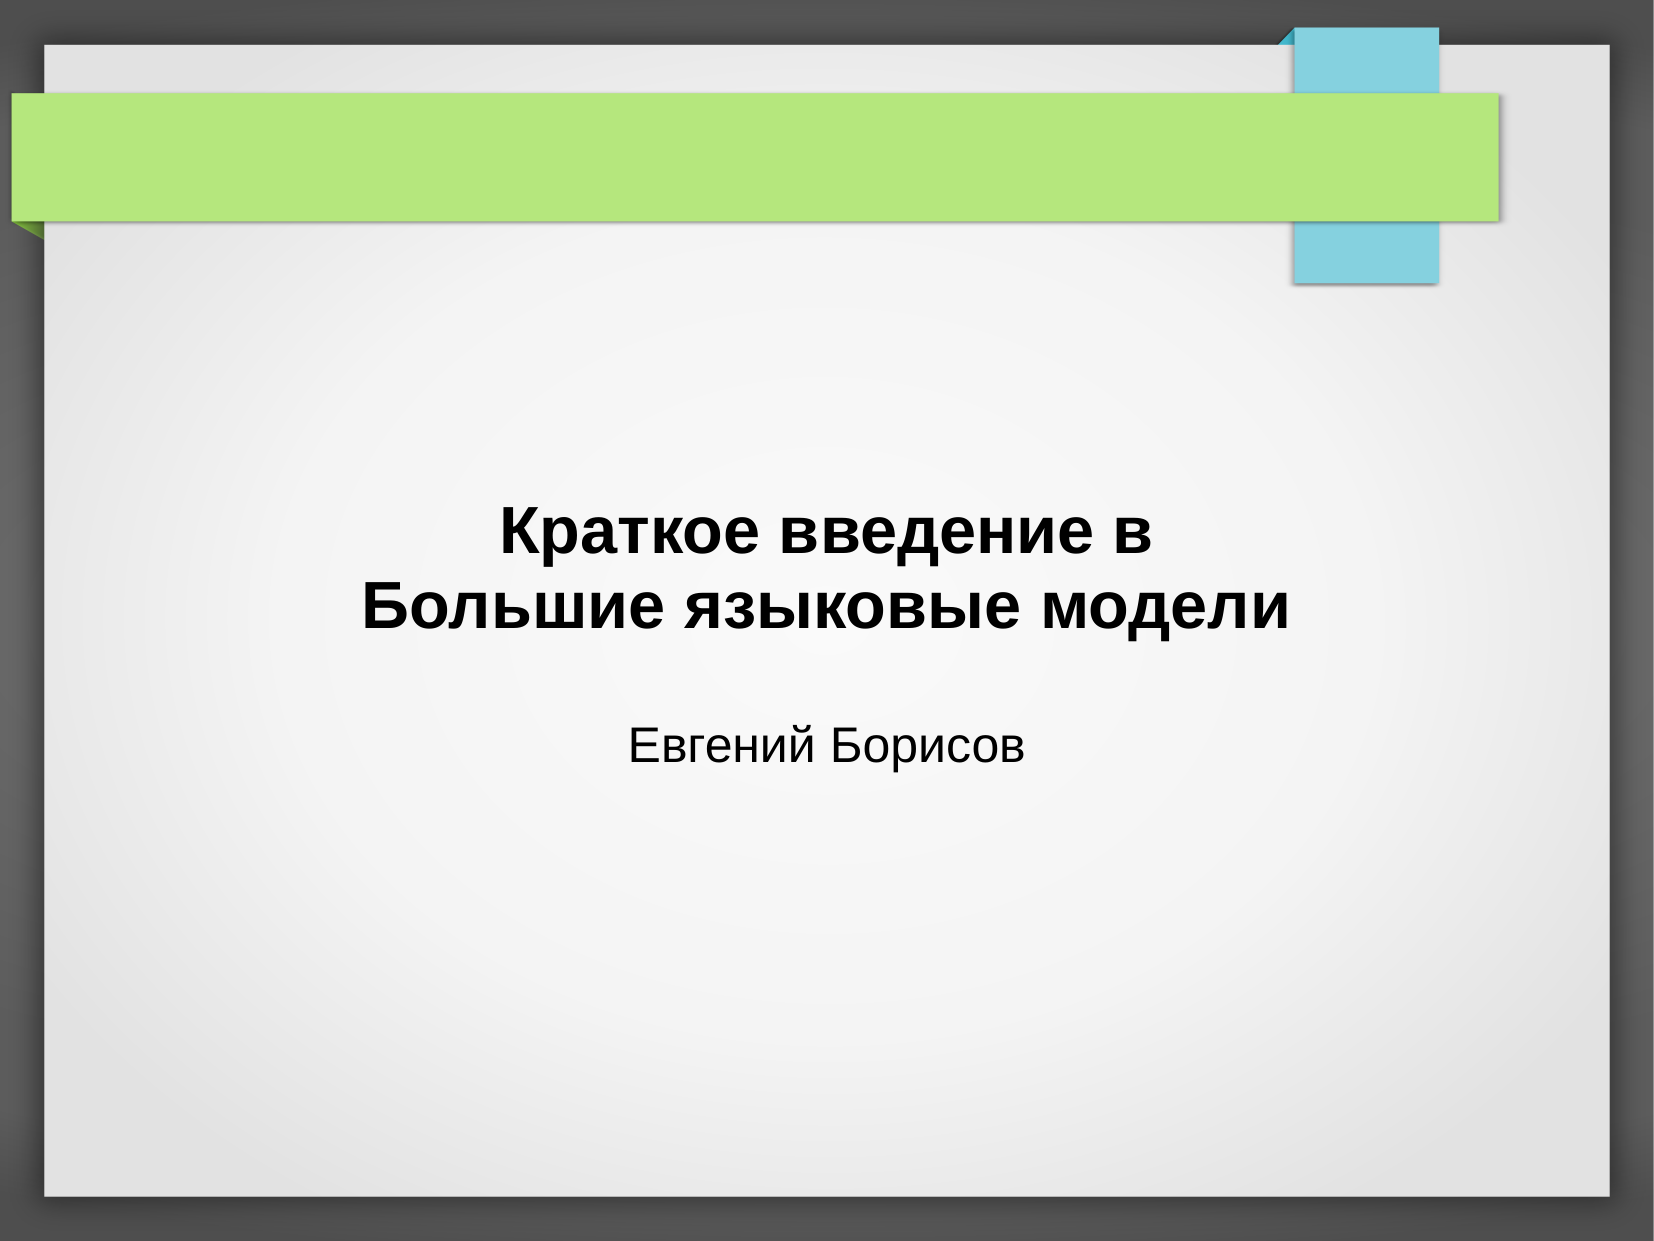

# Краткое введение в
Большие языковые модели
Евгений Борисов